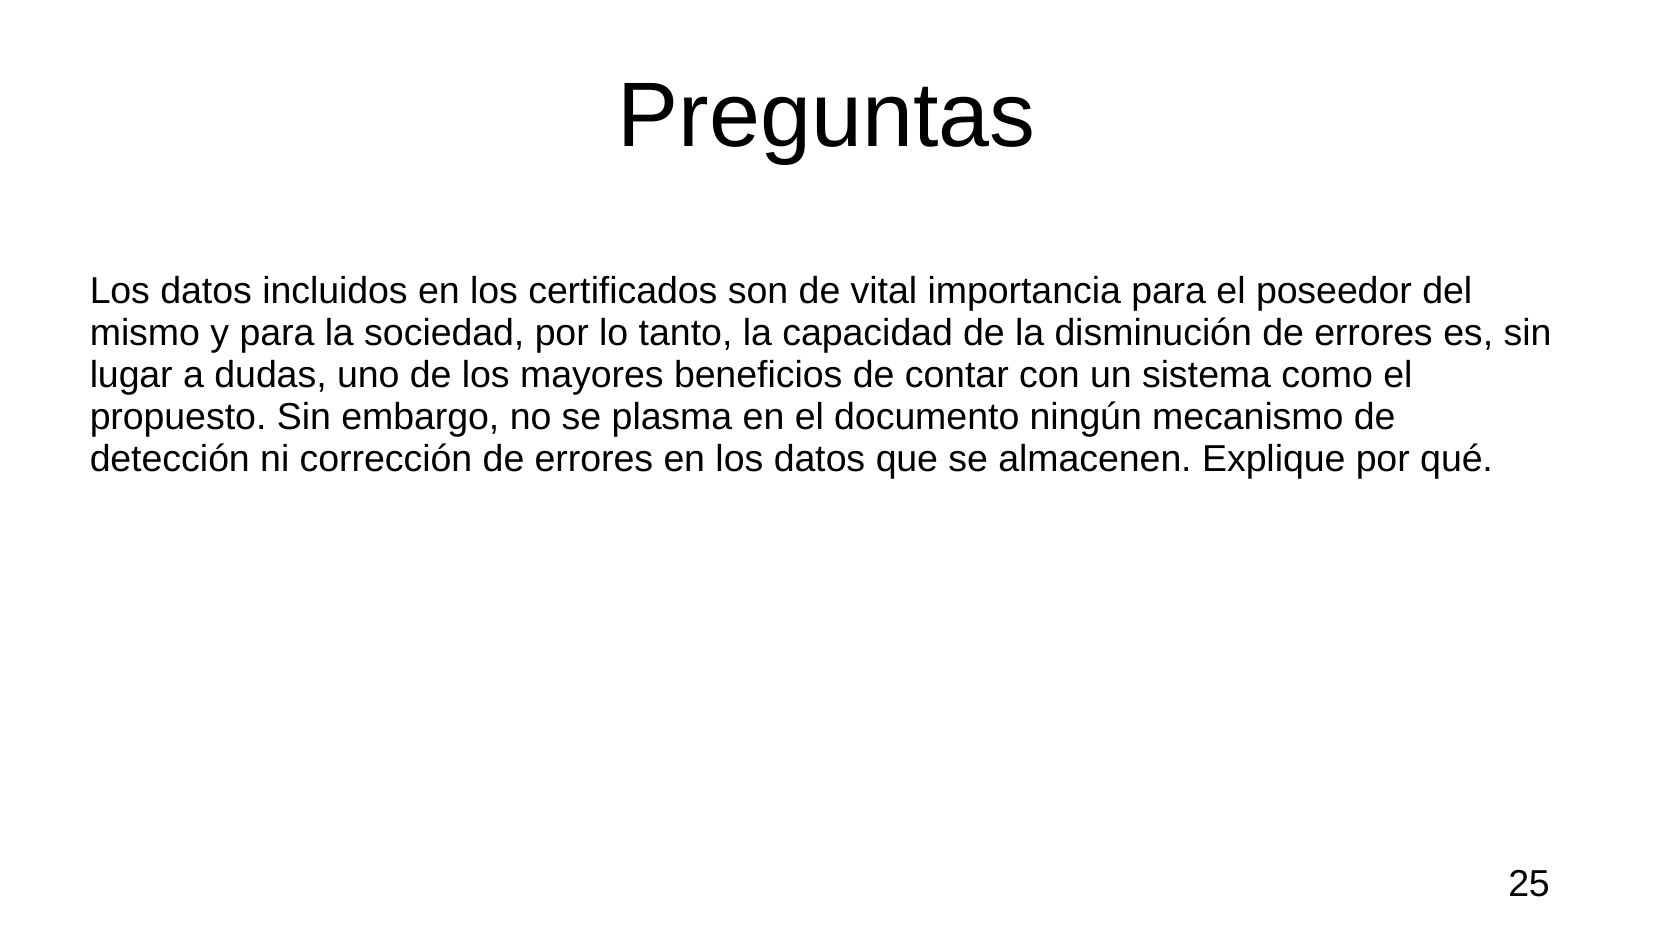

# Preguntas
Los datos incluidos en los certificados son de vital importancia para el poseedor del mismo y para la sociedad, por lo tanto, la capacidad de la disminución de errores es, sin lugar a dudas, uno de los mayores beneficios de contar con un sistema como el propuesto. Sin embargo, no se plasma en el documento ningún mecanismo de detección ni corrección de errores en los datos que se almacenen. Explique por qué.